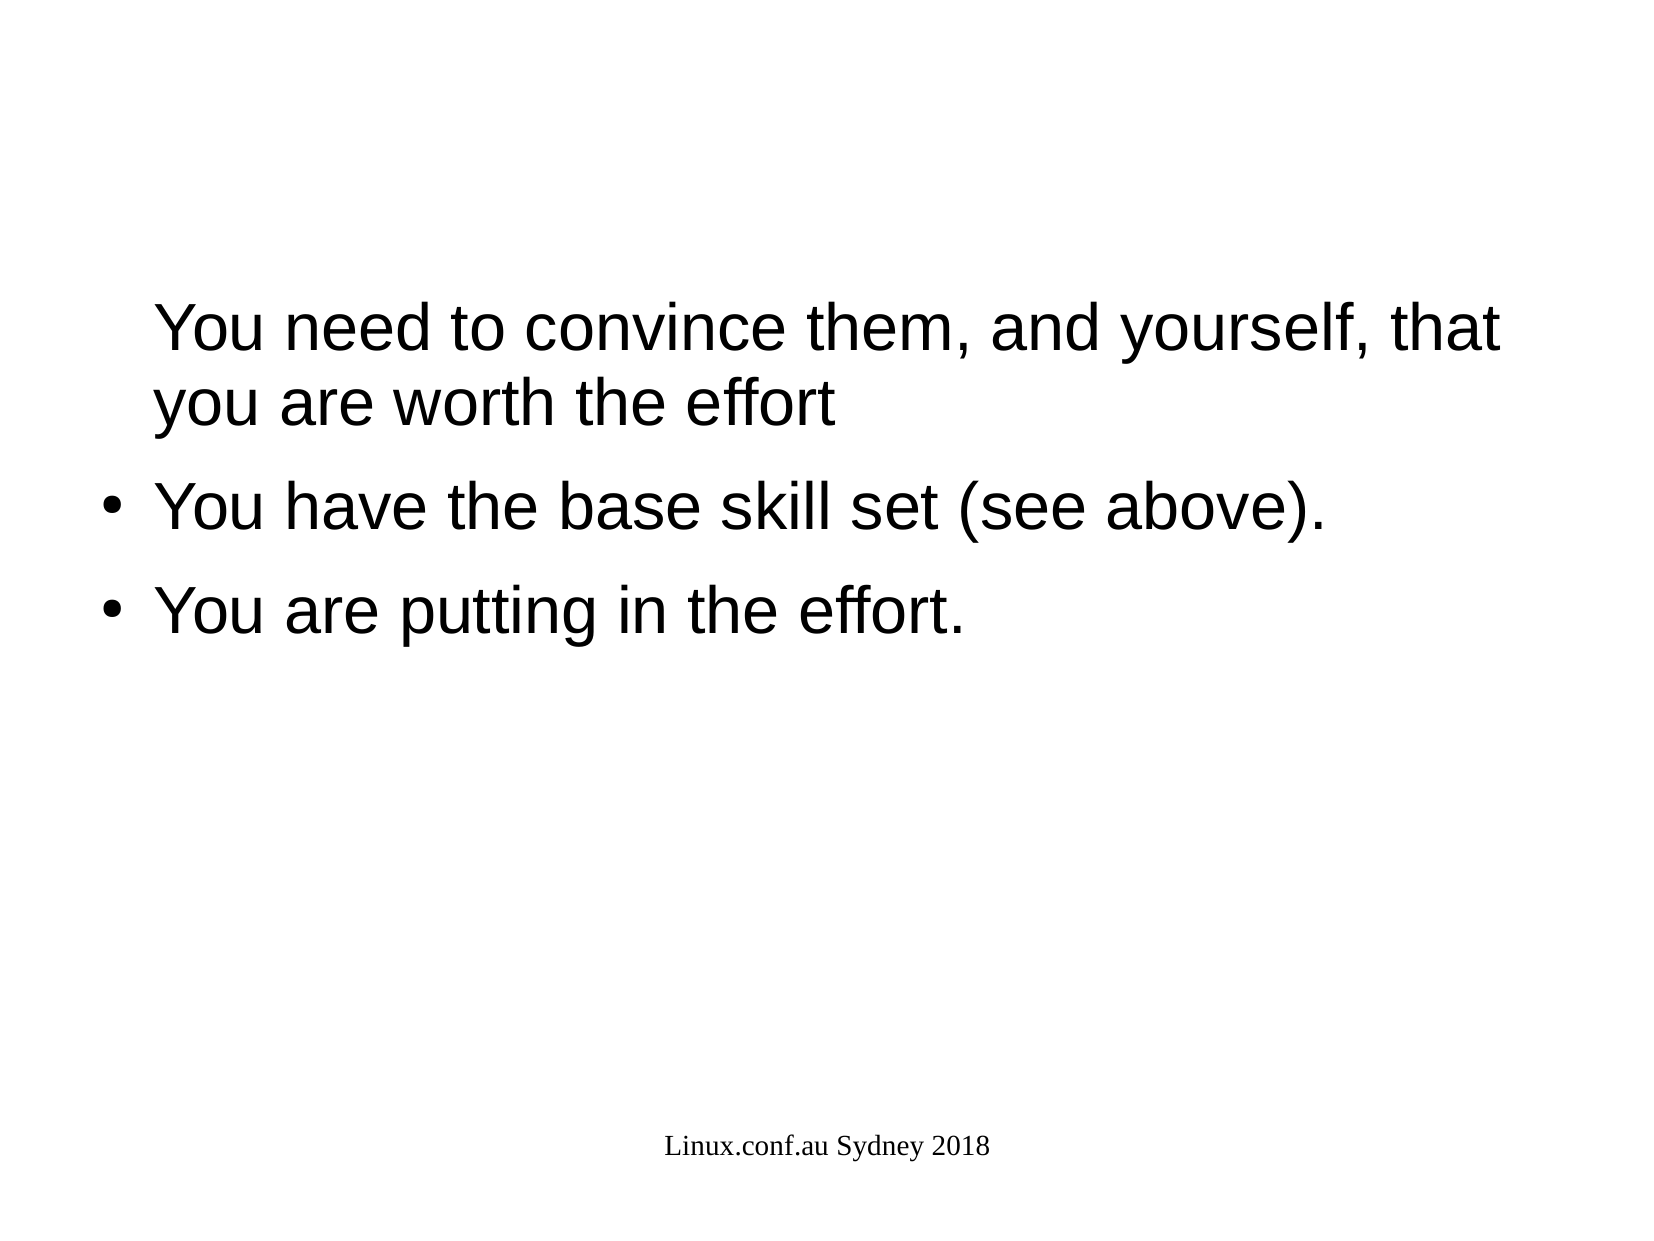

#
You need to convince them, and yourself, that you are worth the effort
You have the base skill set (see above).
You are putting in the effort.
Linux.conf.au Sydney 2018